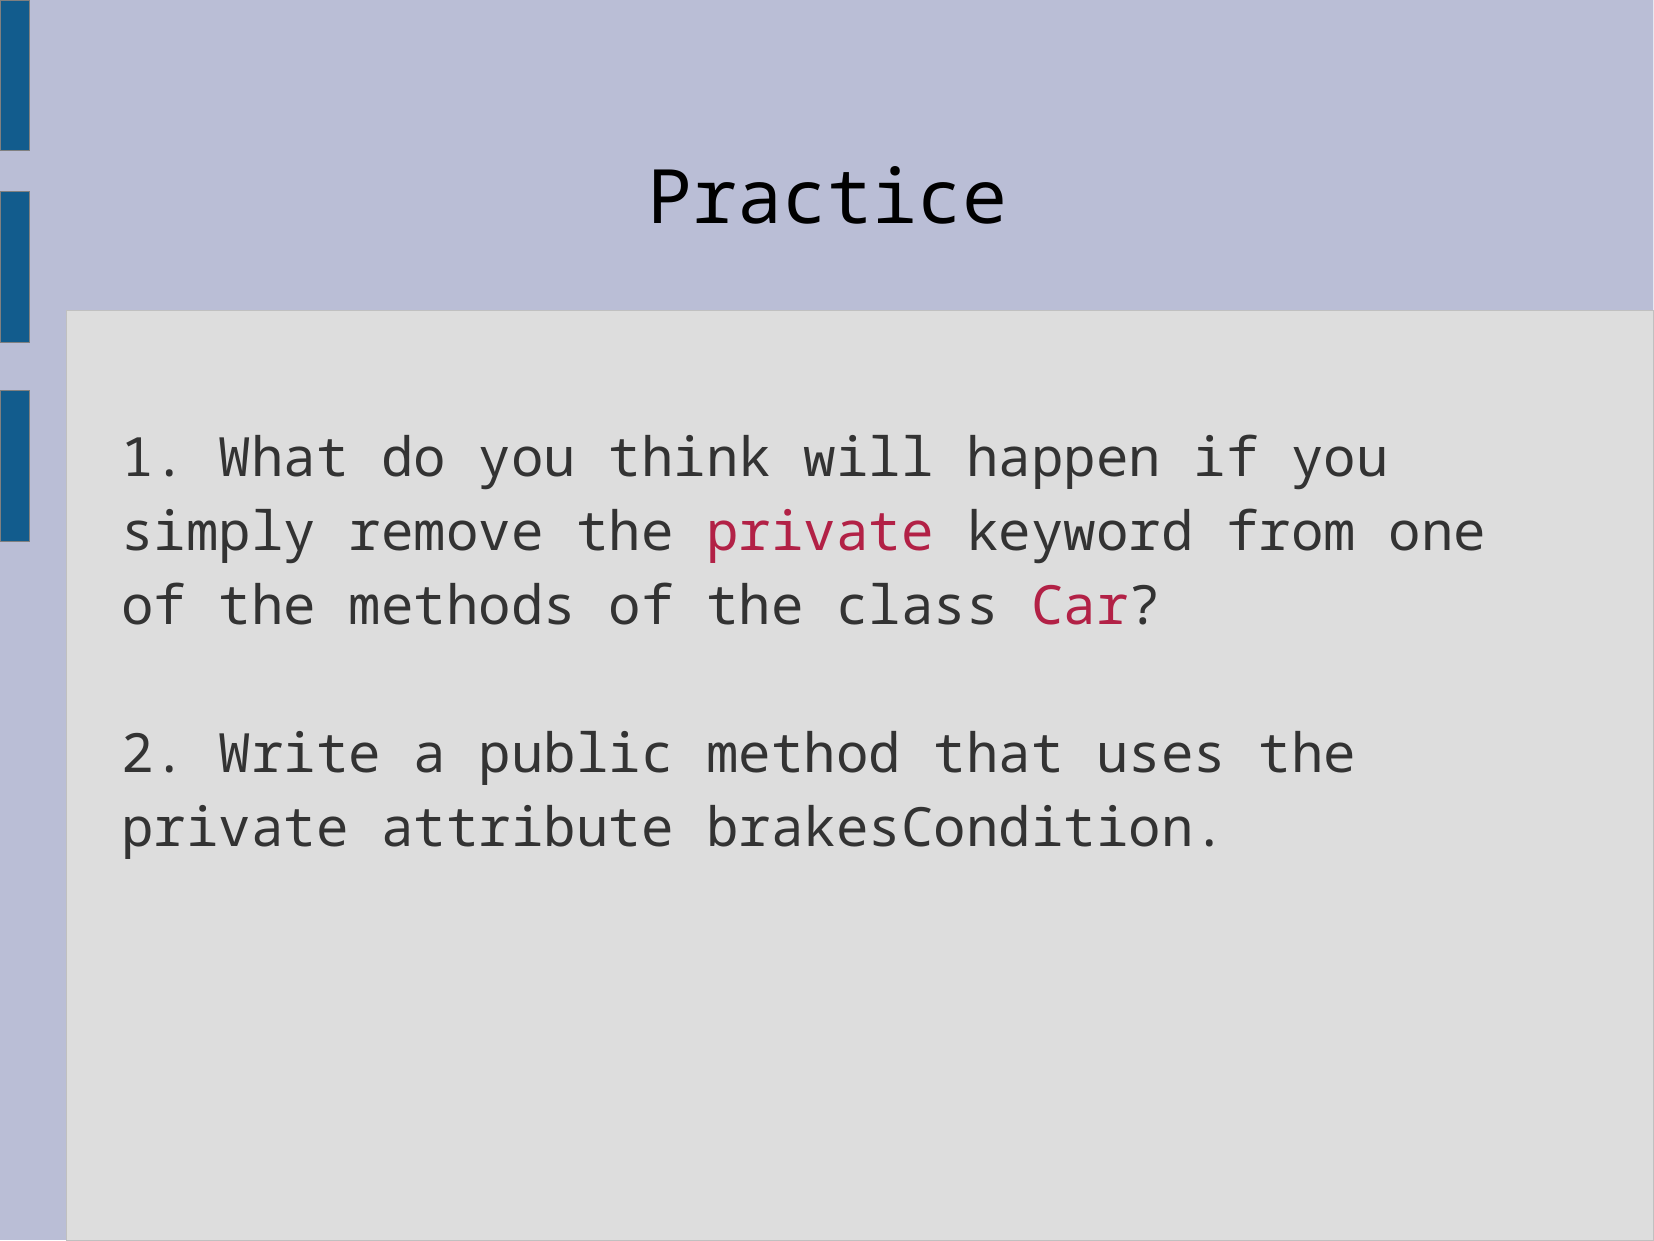

# Practice
1. What do you think will happen if you simply remove the private keyword from one of the methods of the class Car?
2. Write a public method that uses the private attribute brakesCondition.